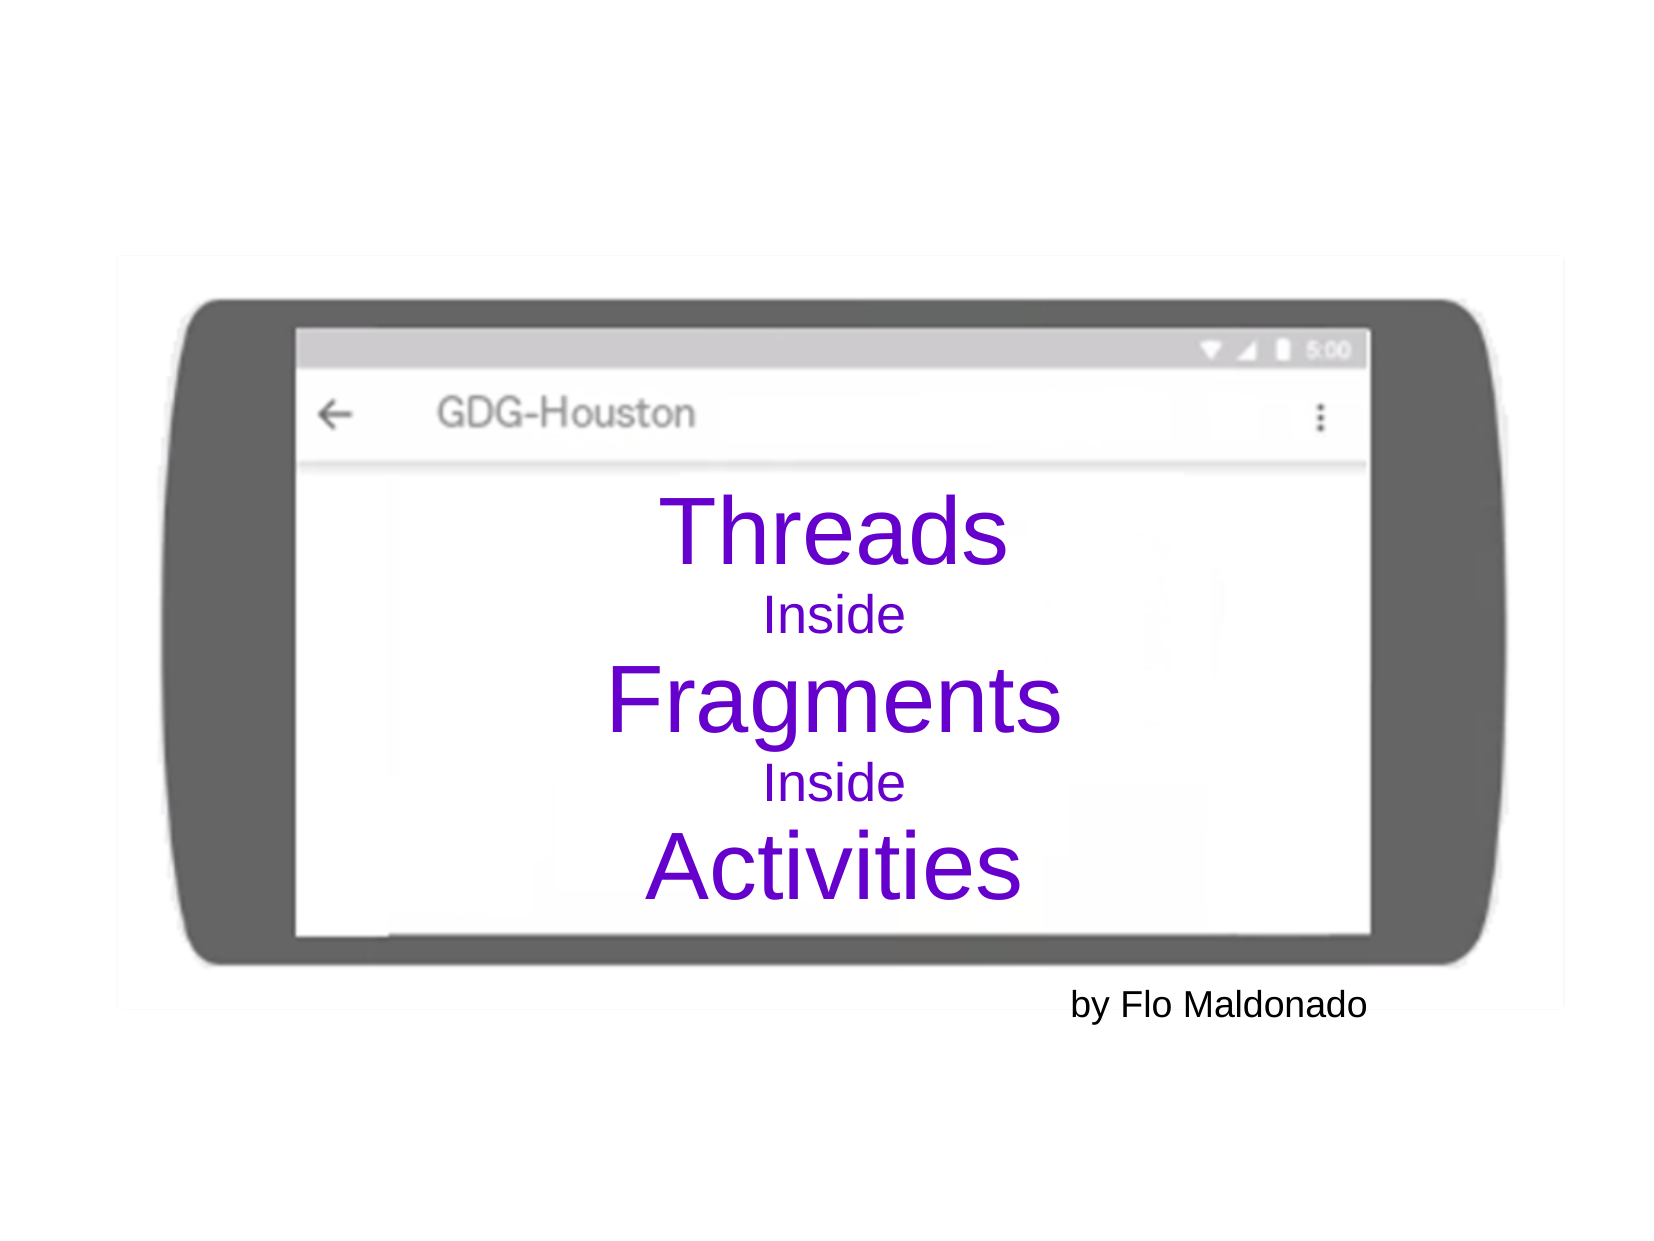

Threads
Inside
Fragments
Inside
Activities
by Flo Maldonado